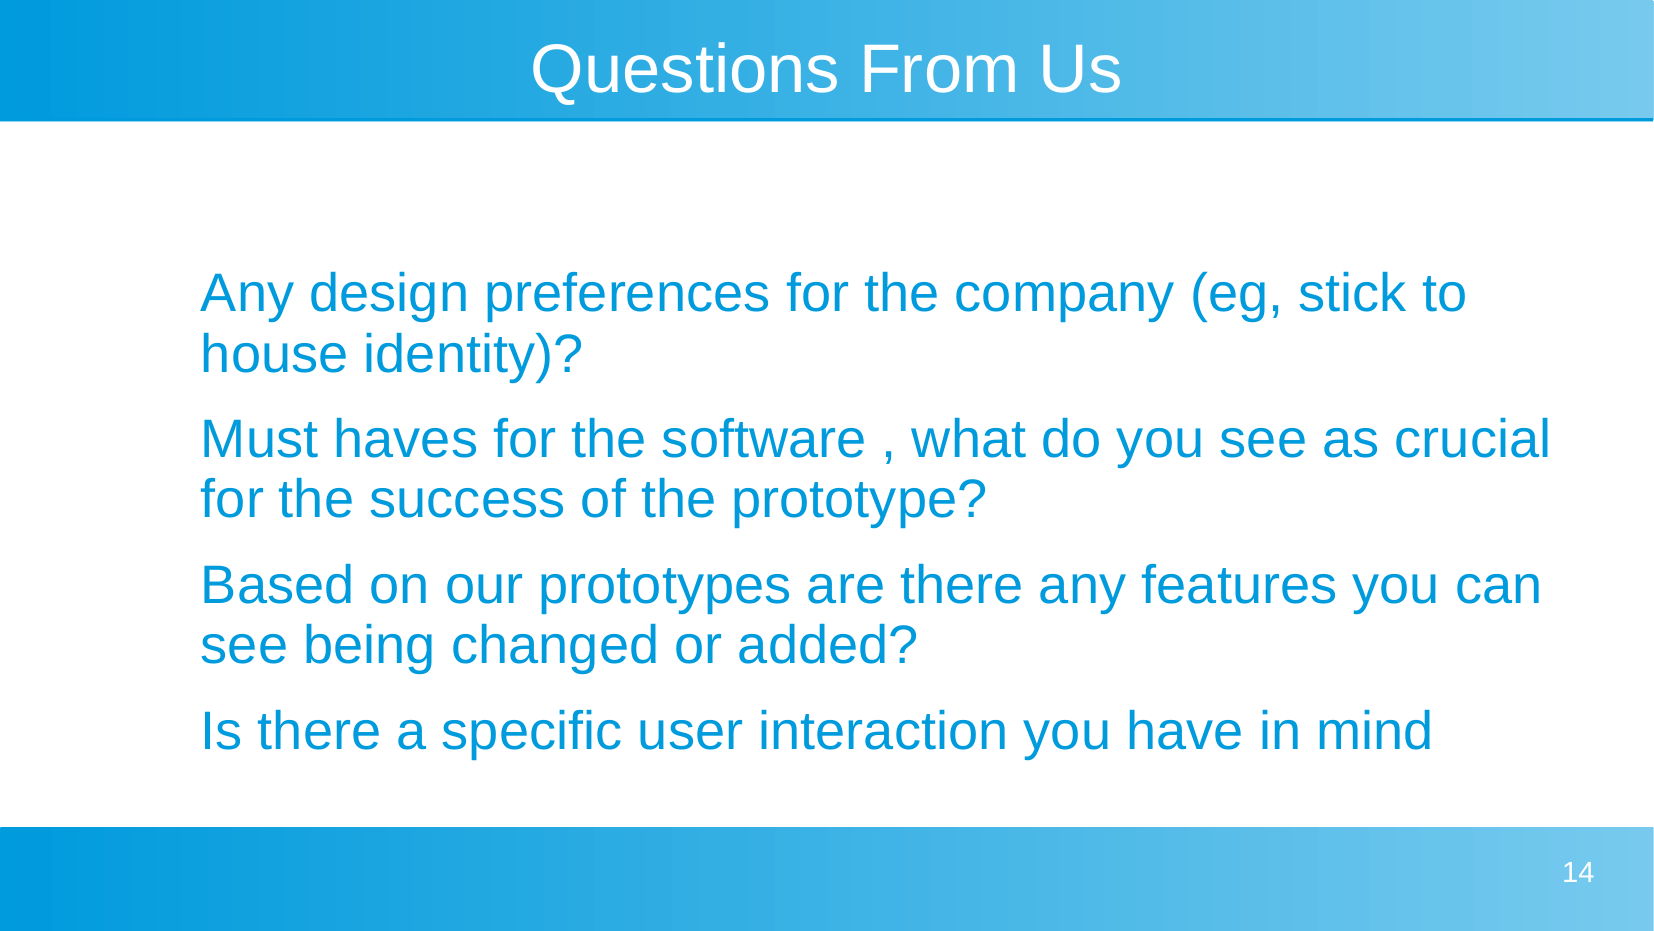

# Questions From Us
Any design preferences for the company (eg, stick to house identity)?
Must haves for the software , what do you see as crucial for the success of the prototype?
Based on our prototypes are there any features you can see being changed or added?
Is there a specific user interaction you have in mind
14